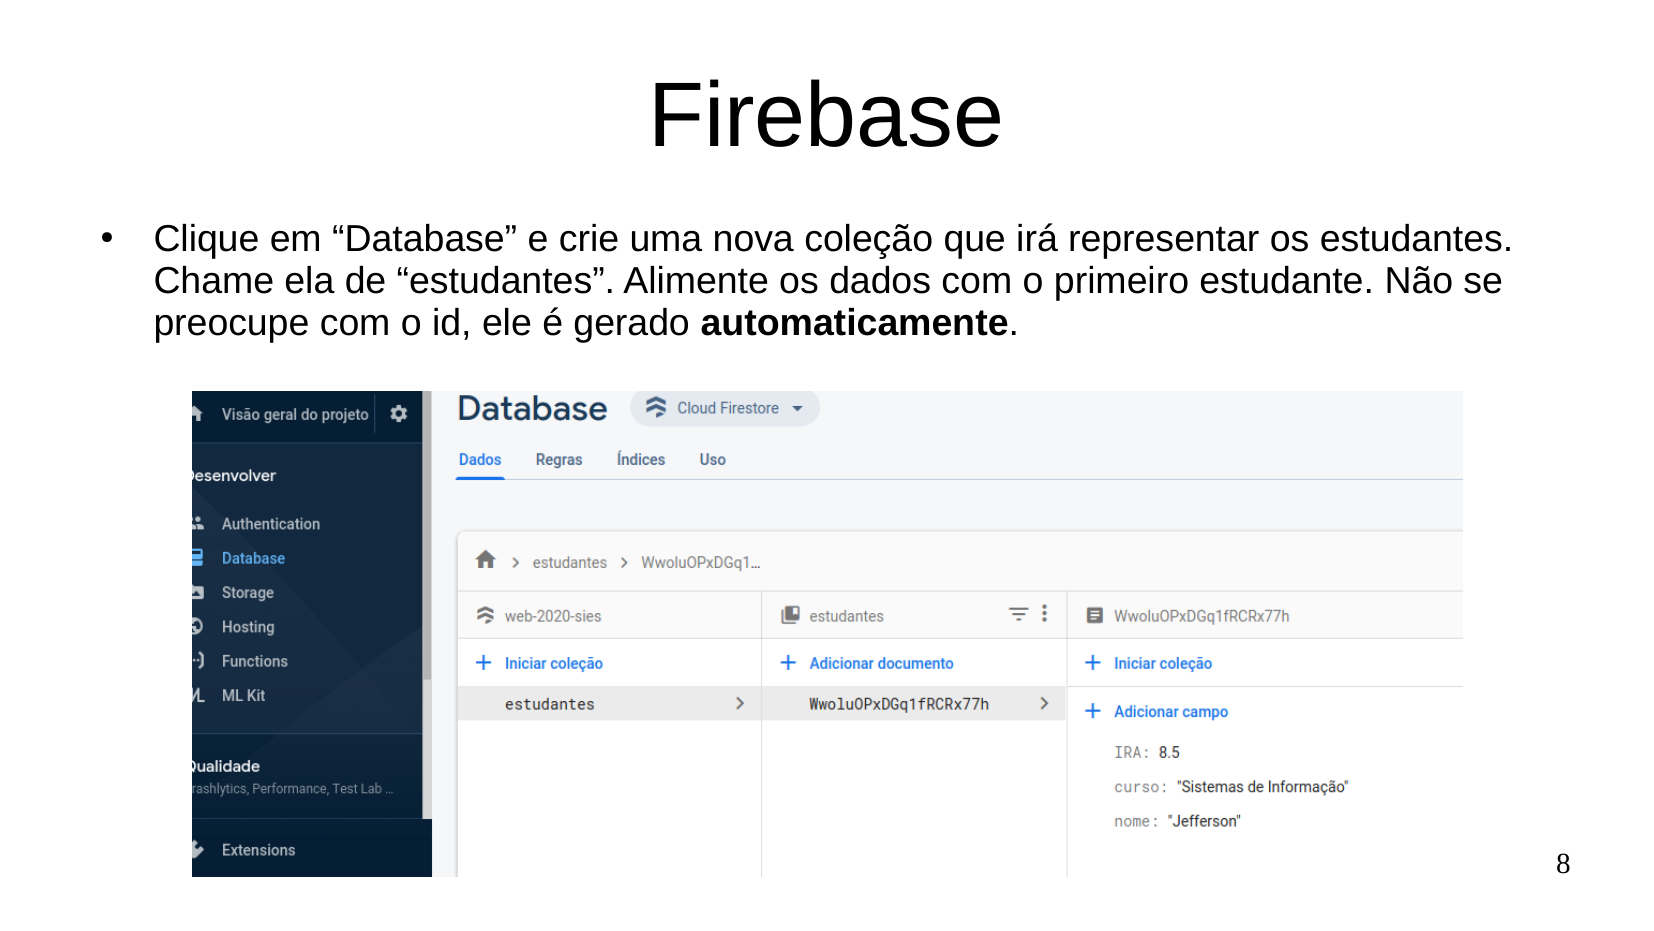

# Firebase
Clique em “Database” e crie uma nova coleção que irá representar os estudantes. Chame ela de “estudantes”. Alimente os dados com o primeiro estudante. Não se preocupe com o id, ele é gerado automaticamente.
8